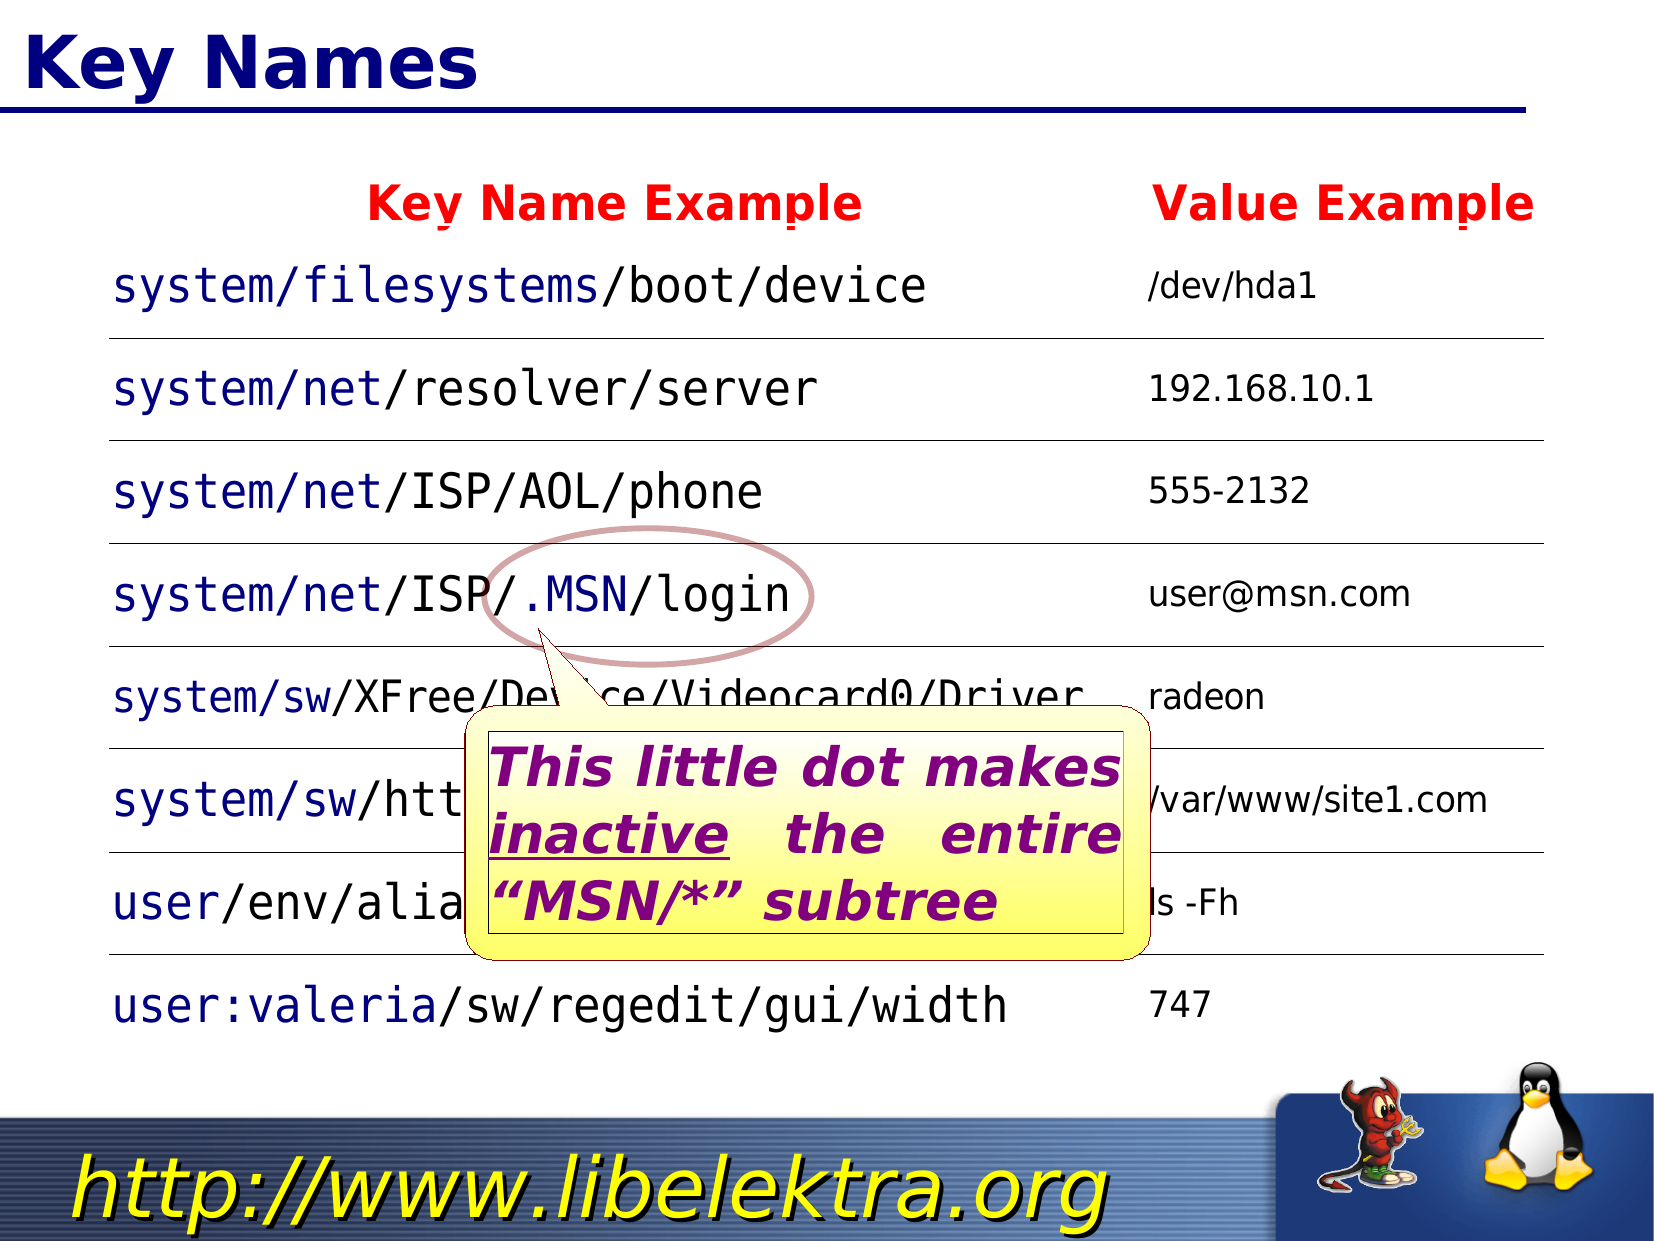

Key Names
This little dot makes inactive the entire “MSN/*” subtree